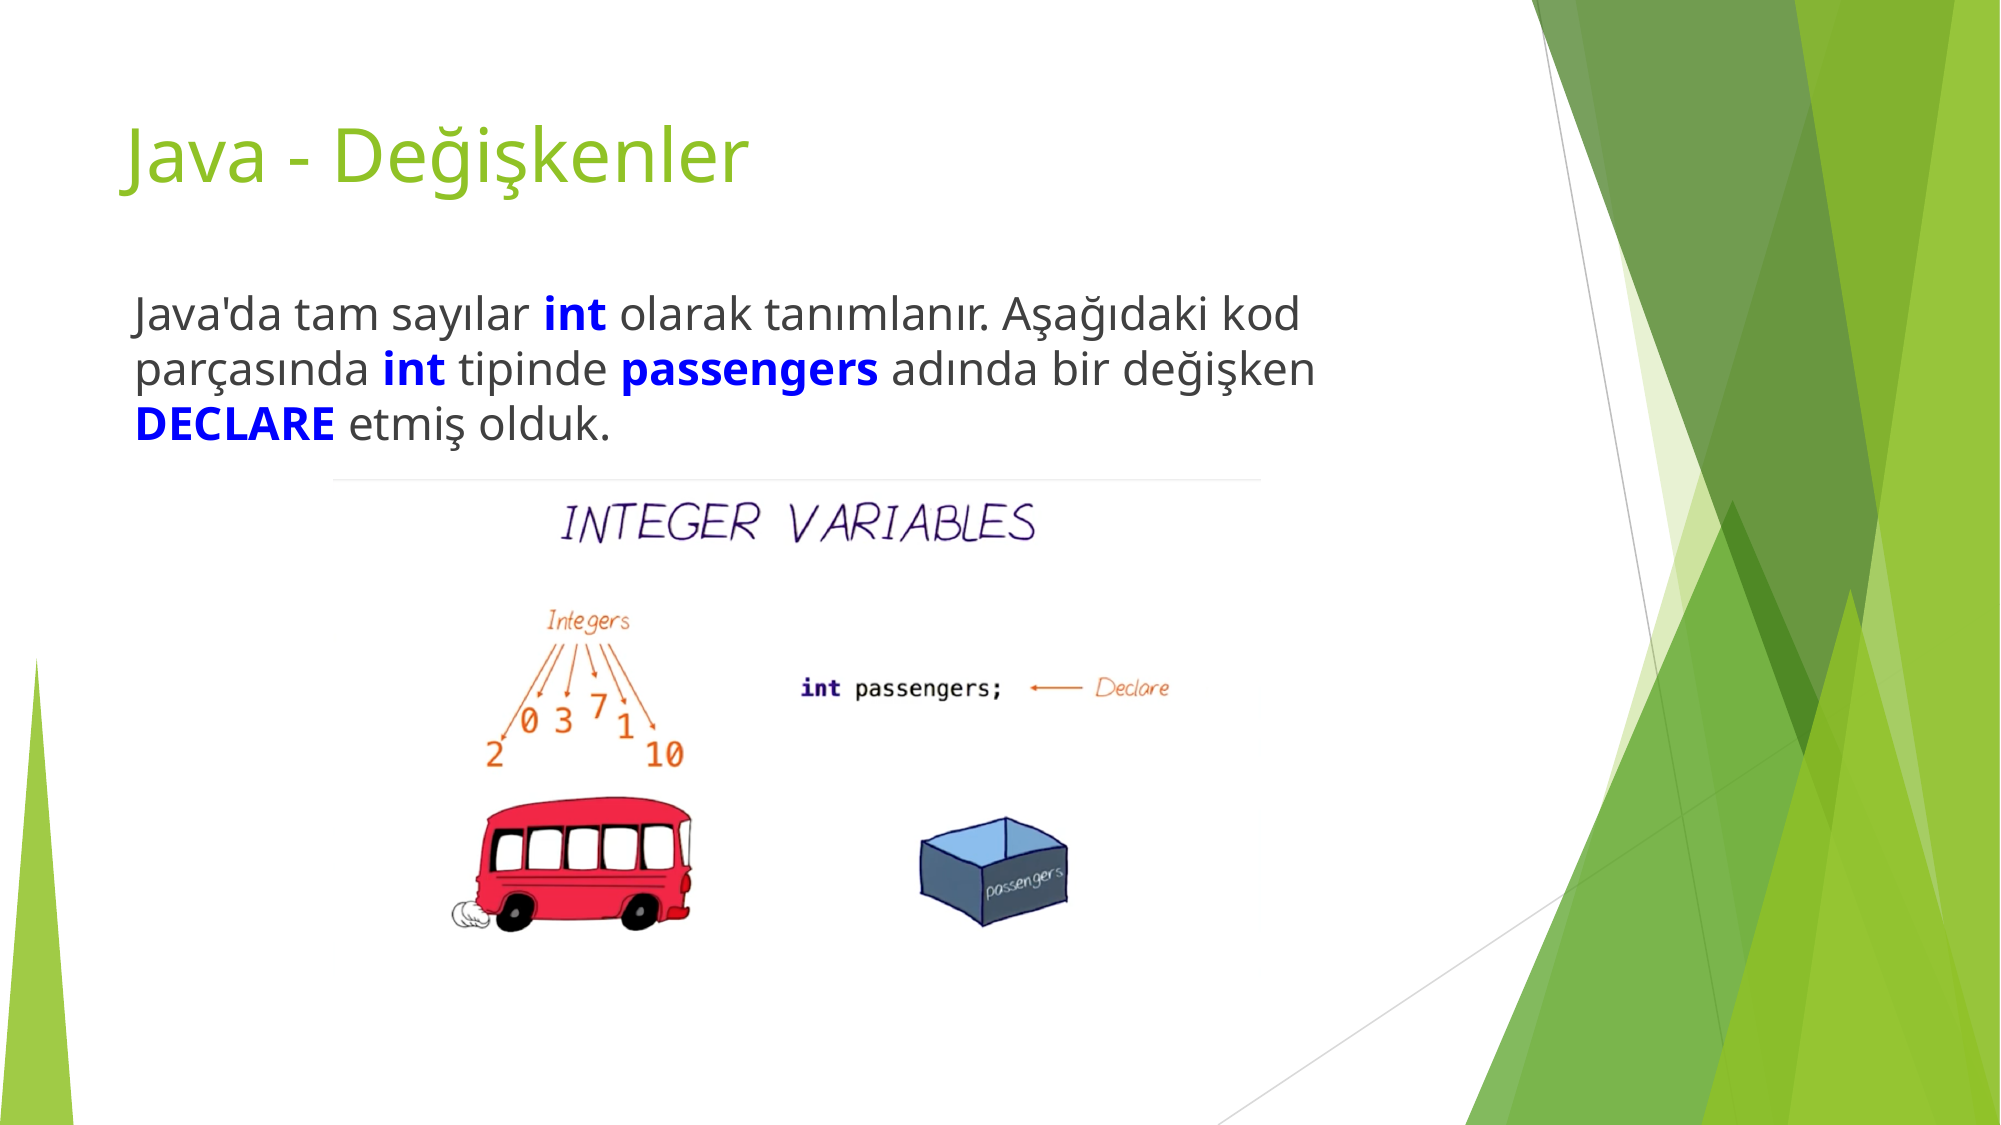

# Java - Değişkenler
Java'da tam sayılar int olarak tanımlanır. Aşağıdaki kod parçasında int tipinde passengers adında bir değişken DECLARE etmiş olduk.